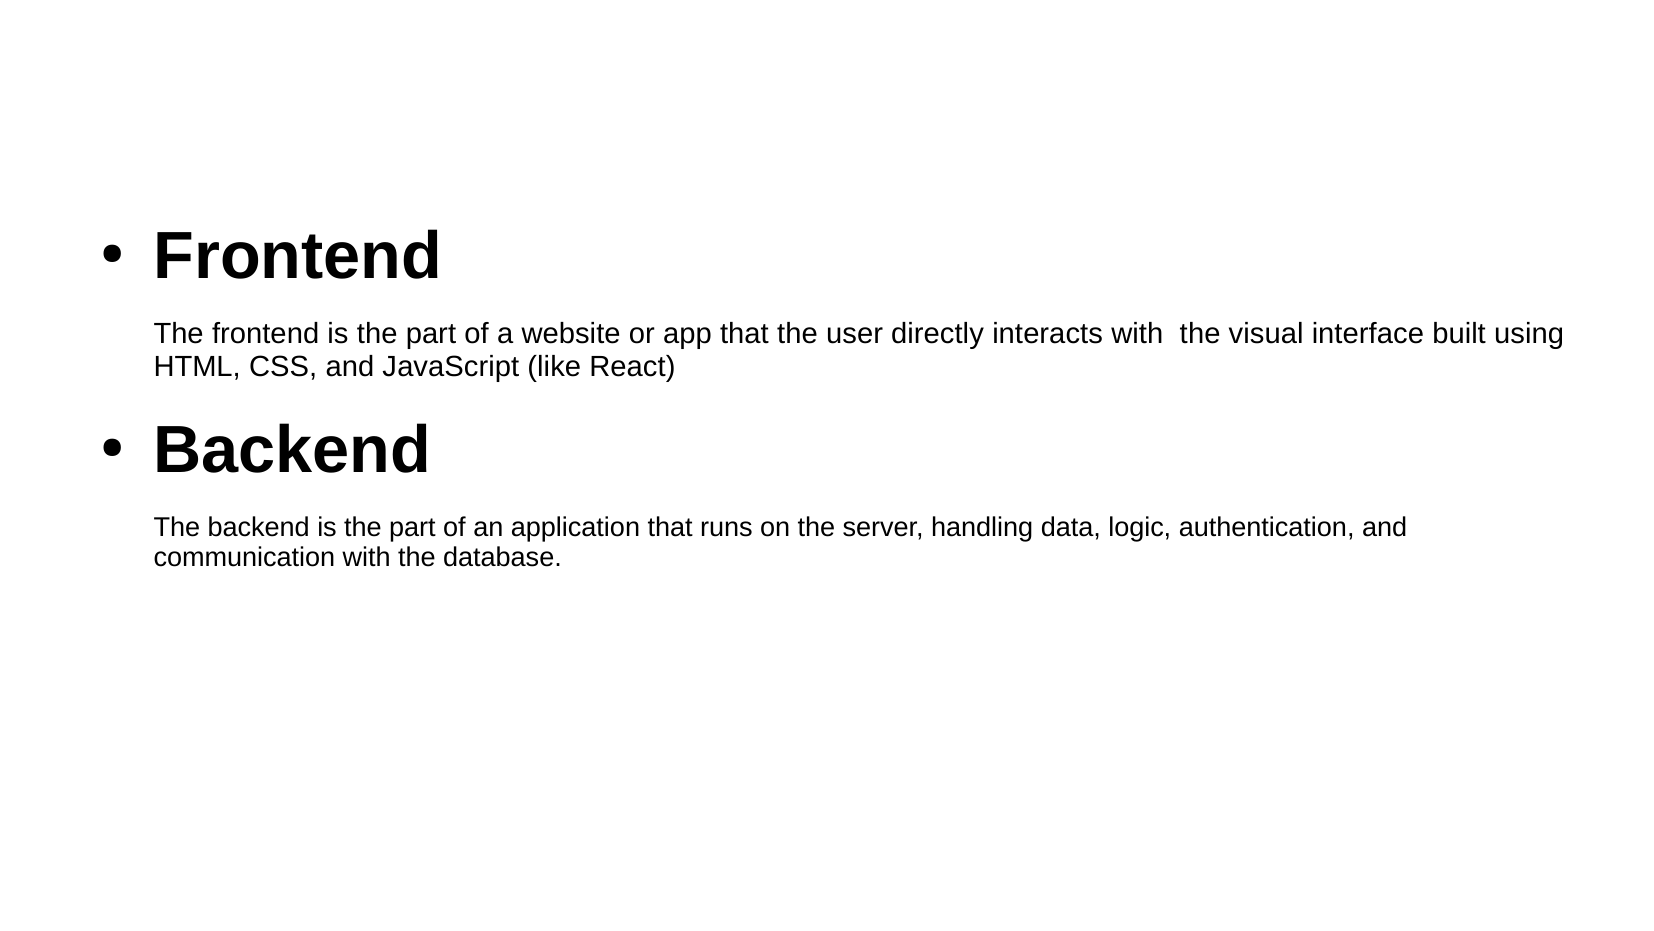

# Frontend
The frontend is the part of a website or app that the user directly interacts with the visual interface built using HTML, CSS, and JavaScript (like React)
Backend
The backend is the part of an application that runs on the server, handling data, logic, authentication, and communication with the database.